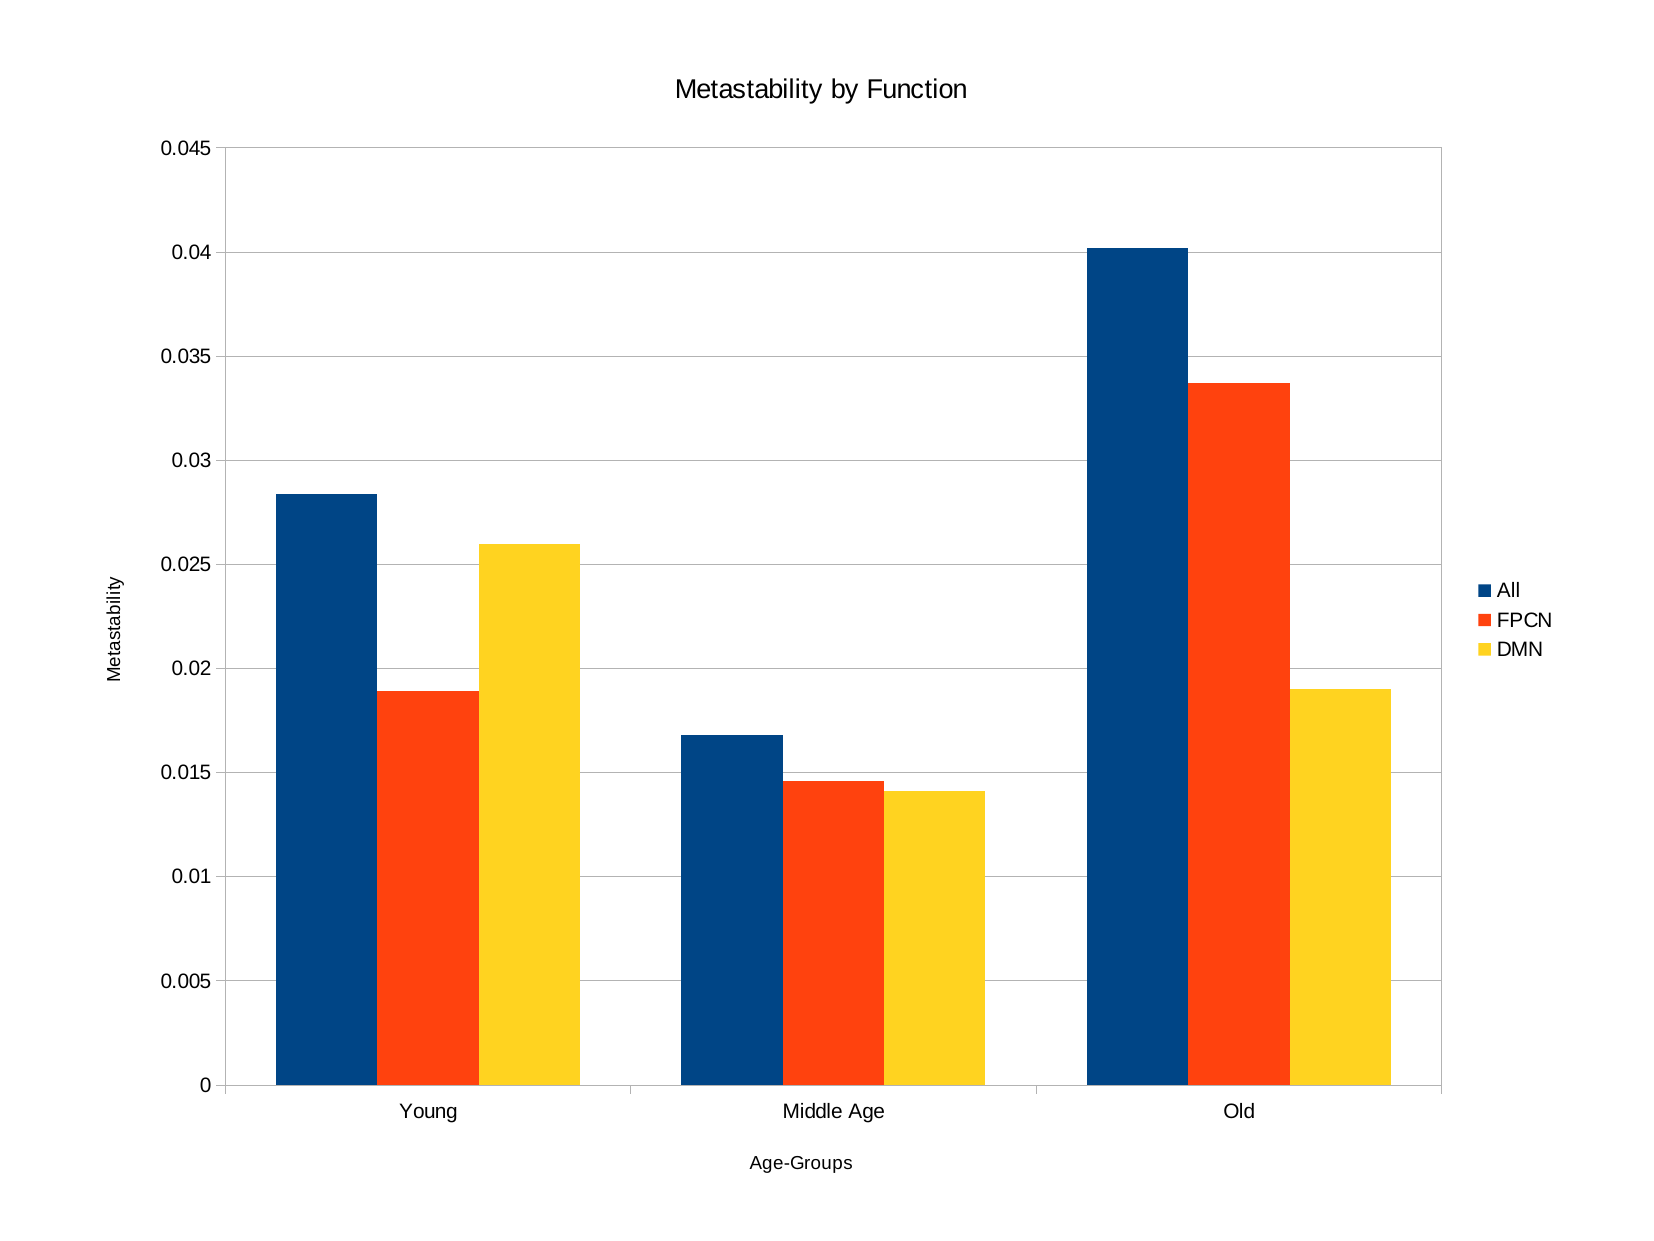

### Chart: Metastability by Function
| Category | All | FPCN | DMN |
|---|---|---|---|
| Young | 0.0284 | 0.0189 | 0.026 |
| Middle Age | 0.0168 | 0.0146 | 0.0141 |
| Old | 0.0402 | 0.0337 | 0.019 |